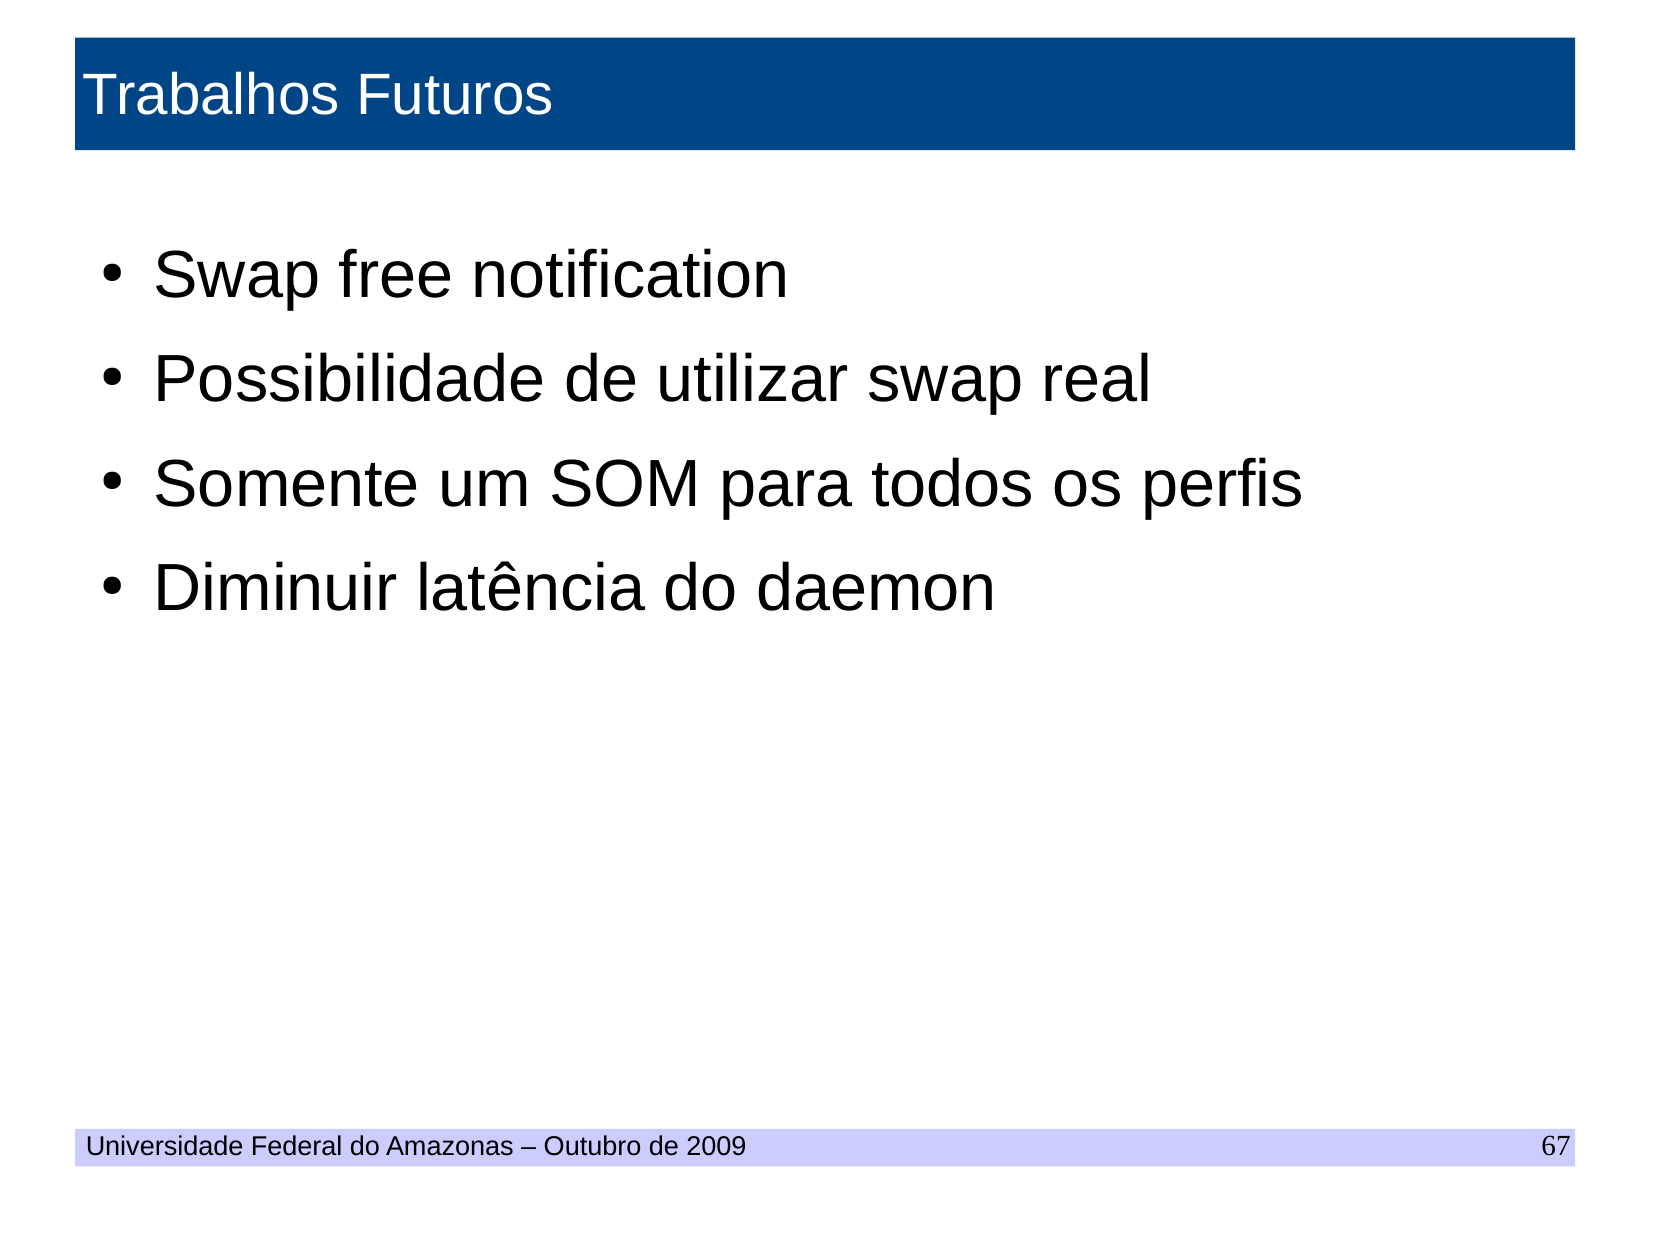

# Trabalhos Futuros
Swap free notification
Possibilidade de utilizar swap real
Somente um SOM para todos os perfis
Diminuir latência do daemon
67